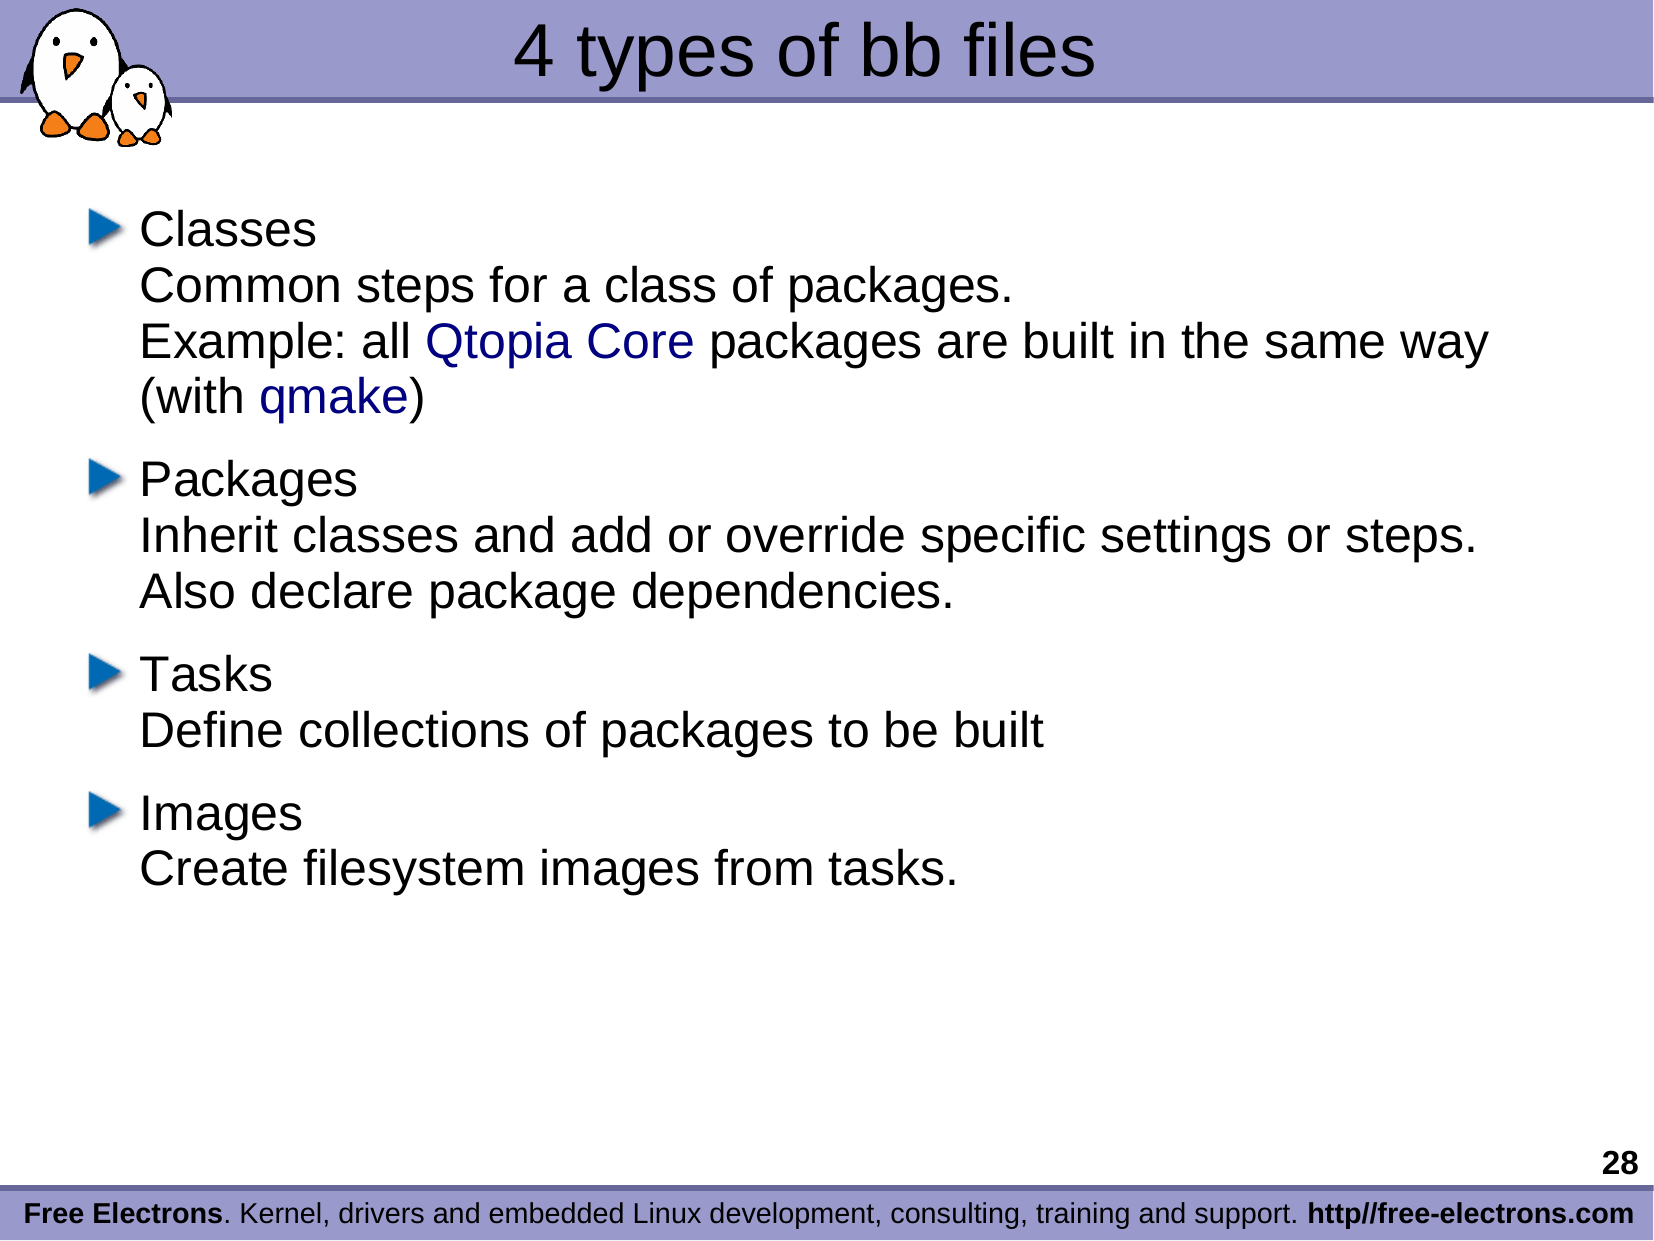

# 4 types of bb files
Classes
Common steps for a class of packages.
Example: all Qtopia Core packages are built in the same way (with qmake)
Packages
Inherit classes and add or override specific settings or steps.
Also declare package dependencies.
Tasks
Define collections of packages to be built
Images
Create filesystem images from tasks.